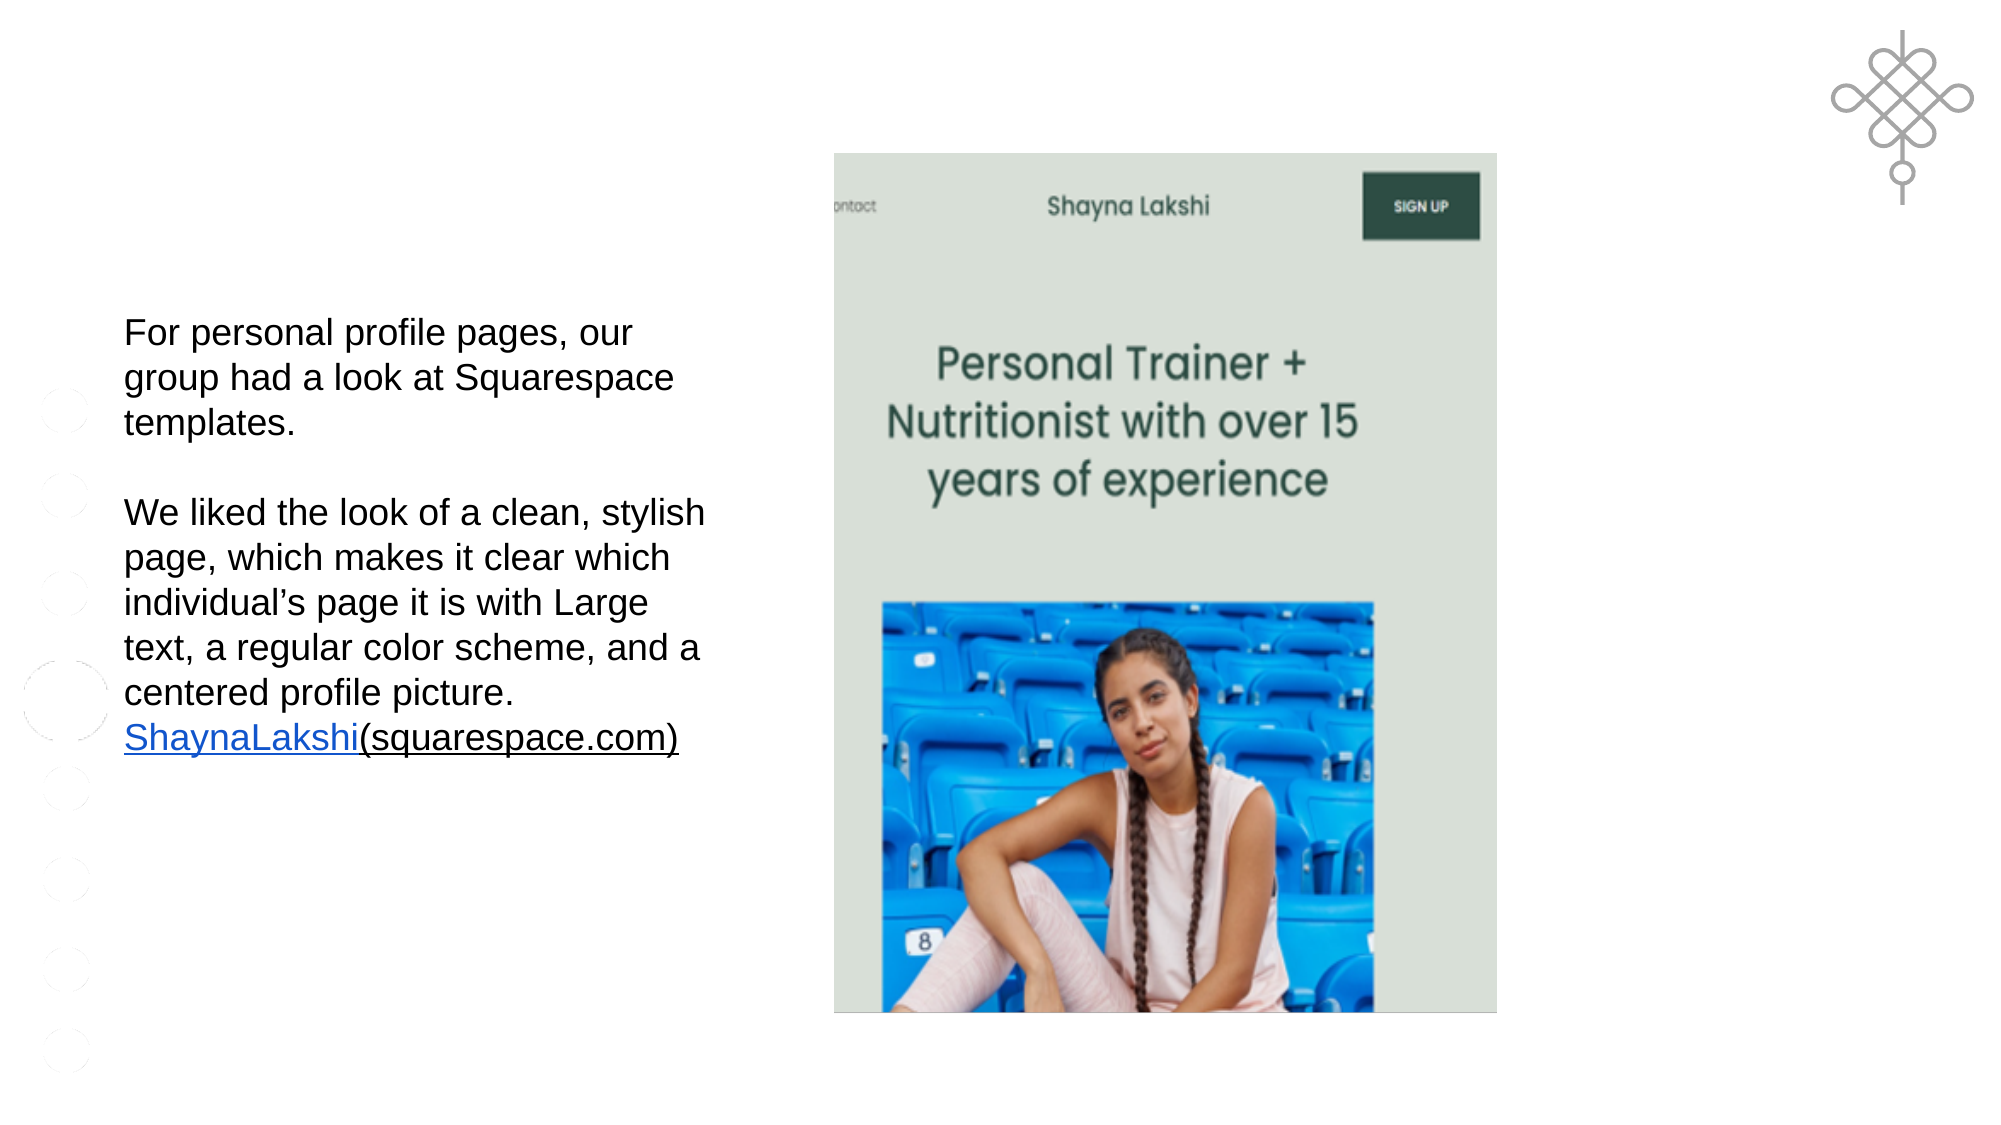

WEB DEVELOPMENT G10
RESOURCES / SQUARESPACE
For personal profile pages, our group had a look at Squarespace templates.
We liked the look of a clean, stylish page, which makes it clear which individual’s page it is with Large text, a regular color scheme, and a centered profile picture.
ShaynaLakshi(squarespace.com)